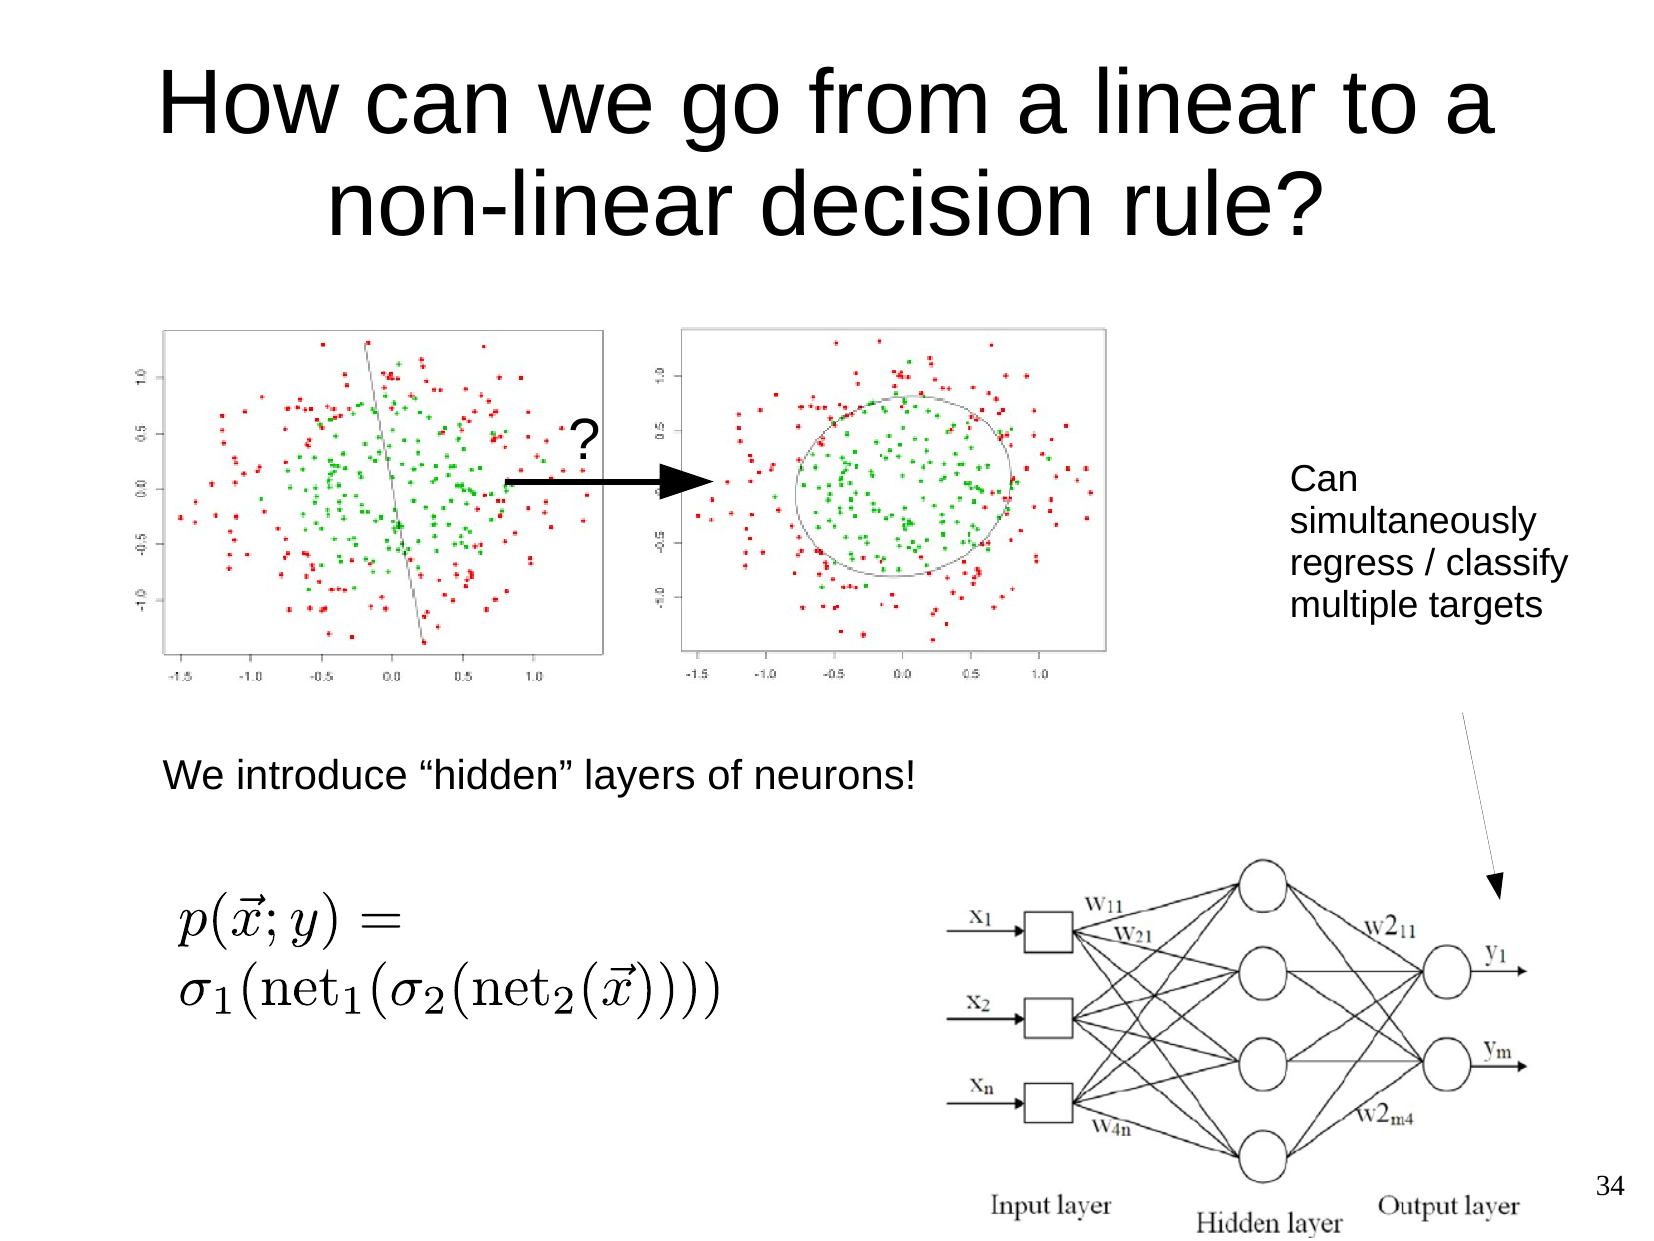

# How can we go from a linear to a non-linear decision rule?
?
Can simultaneously regress / classify multiple targets
We introduce “hidden” layers of neurons!
34